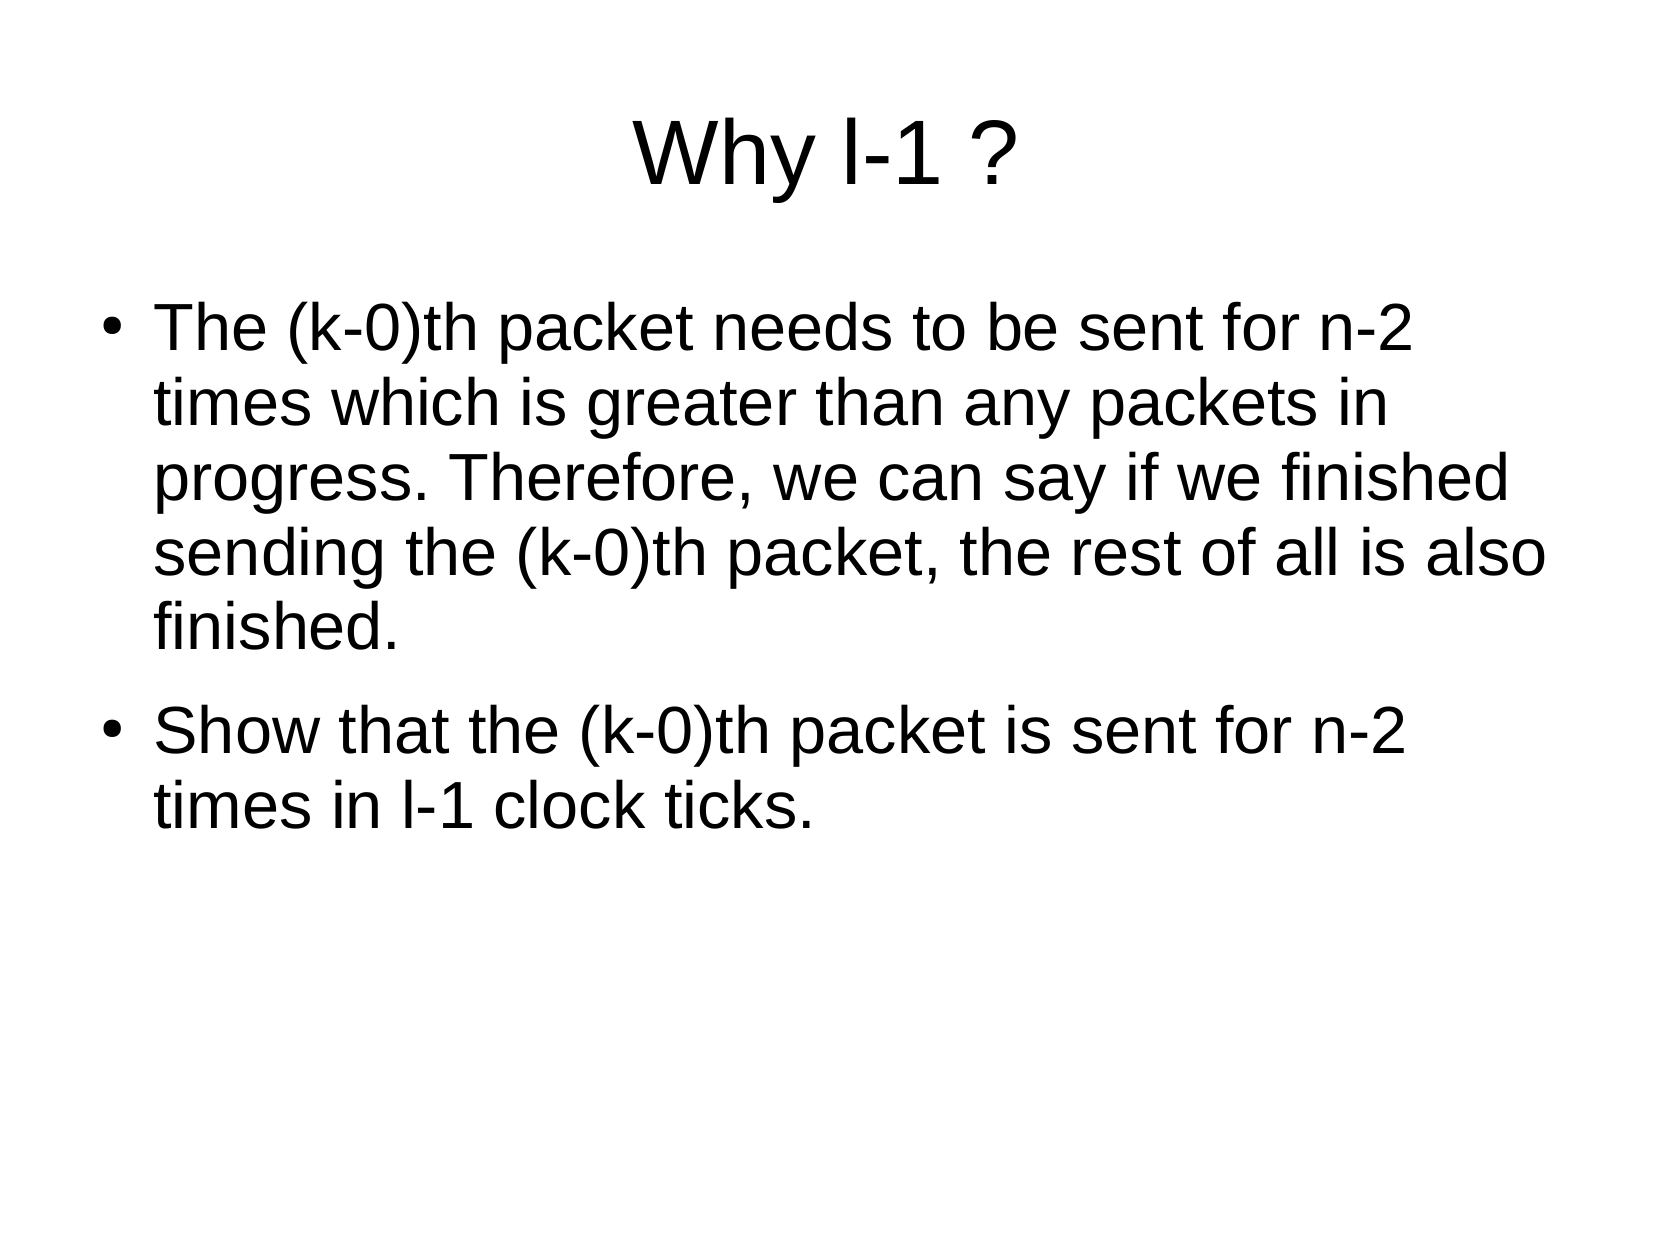

# Why l-1 ?
The (k-0)th packet needs to be sent for n-2 times which is greater than any packets in progress. Therefore, we can say if we finished sending the (k-0)th packet, the rest of all is also finished.
Show that the (k-0)th packet is sent for n-2 times in l-1 clock ticks.